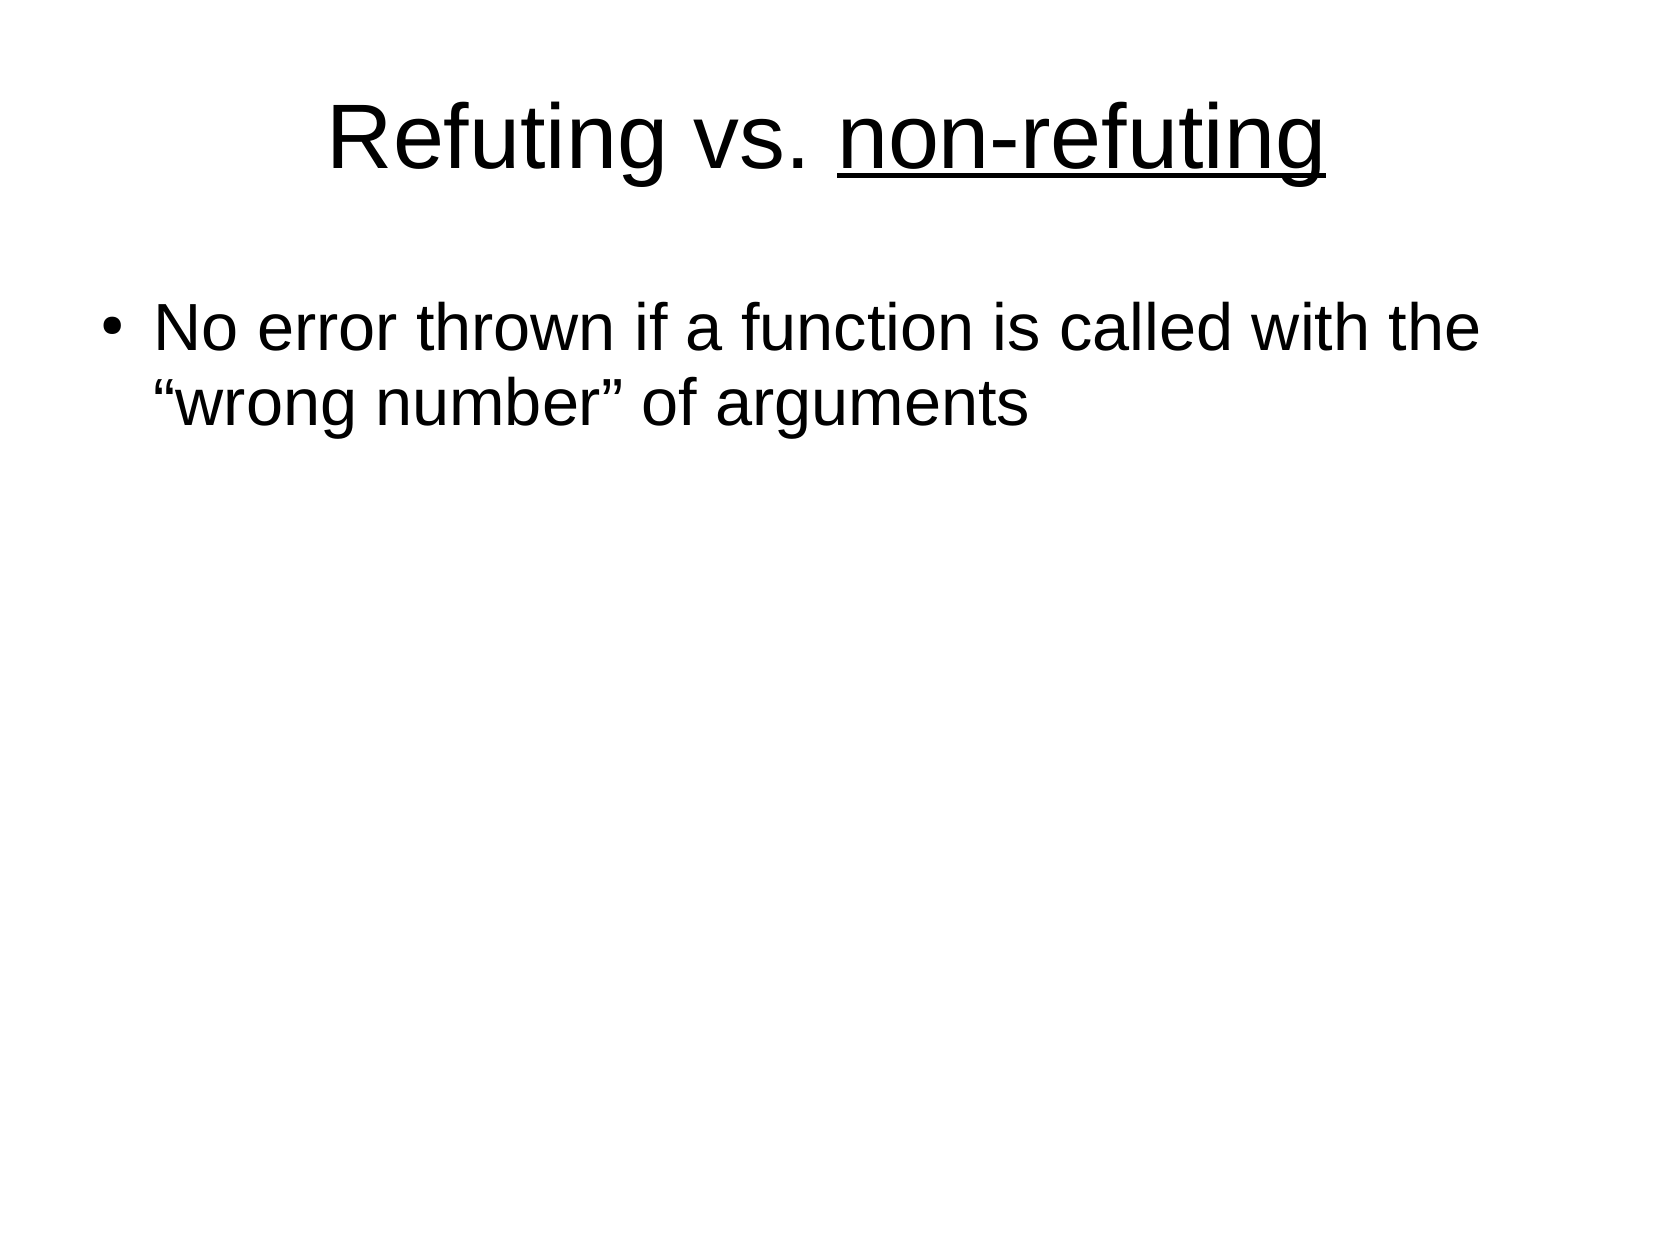

# Refuting vs. non-refuting
No error thrown if a function is called with the “wrong number” of arguments